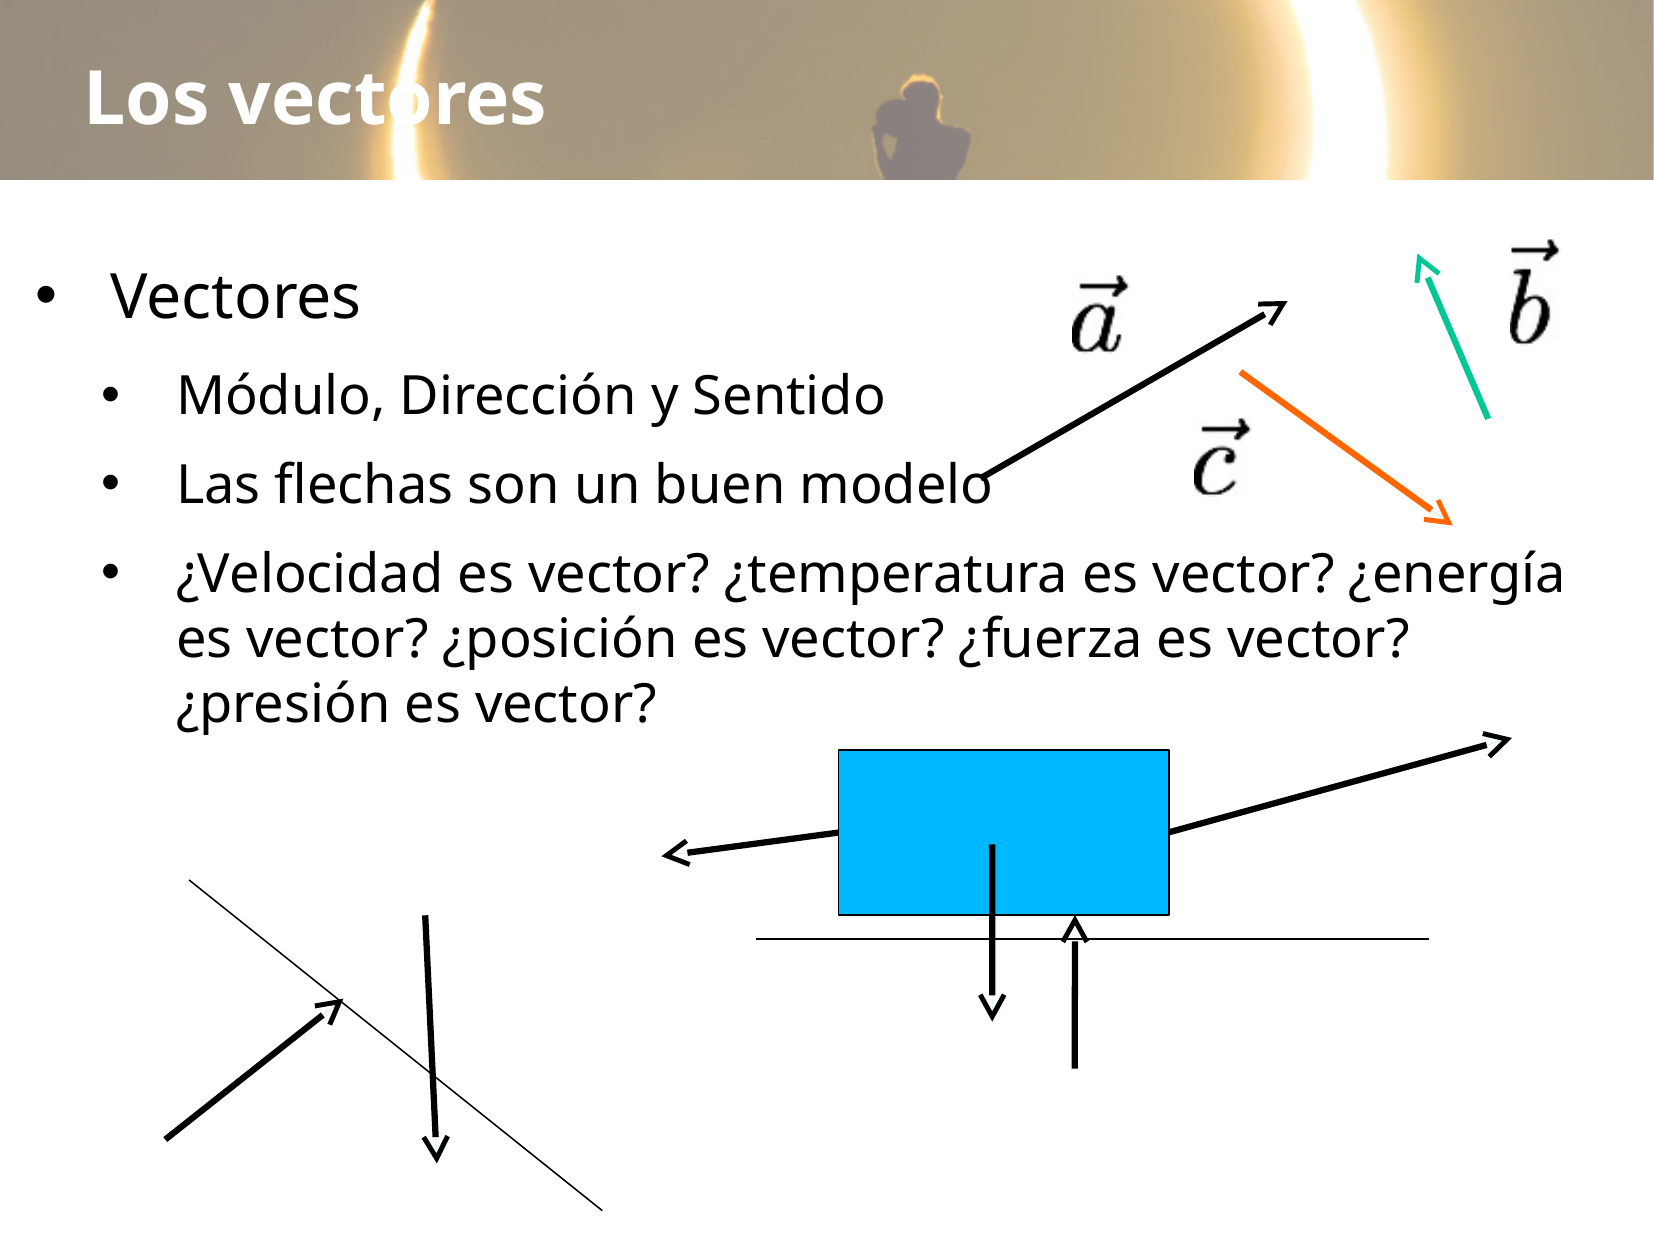

# Los vectores
Vectores
Módulo, Dirección y Sentido
Las flechas son un buen modelo
¿Velocidad es vector? ¿temperatura es vector? ¿energía es vector? ¿posición es vector? ¿fuerza es vector? ¿presión es vector?